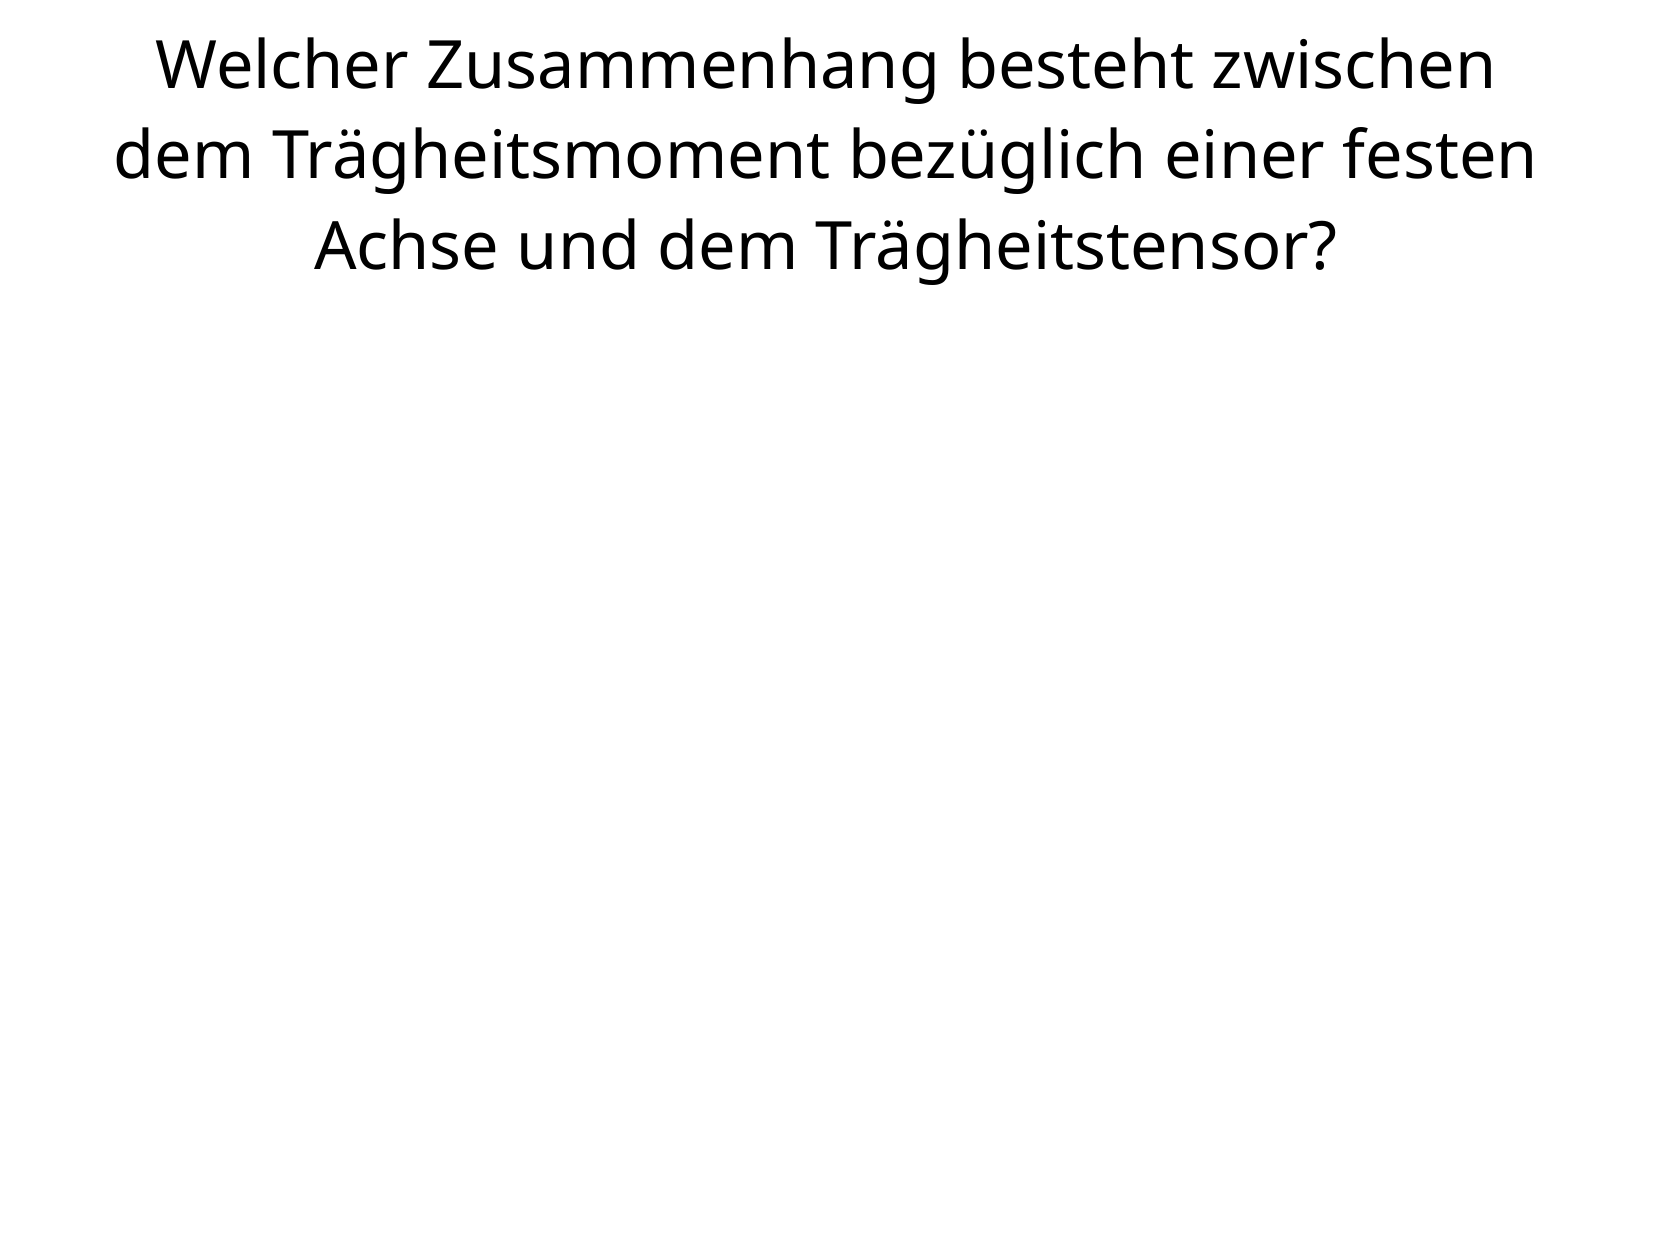

# Welcher Zusammenhang besteht zwischen dem Trägheitsmoment bezüglich einer festen Achse und dem Trägheitstensor?